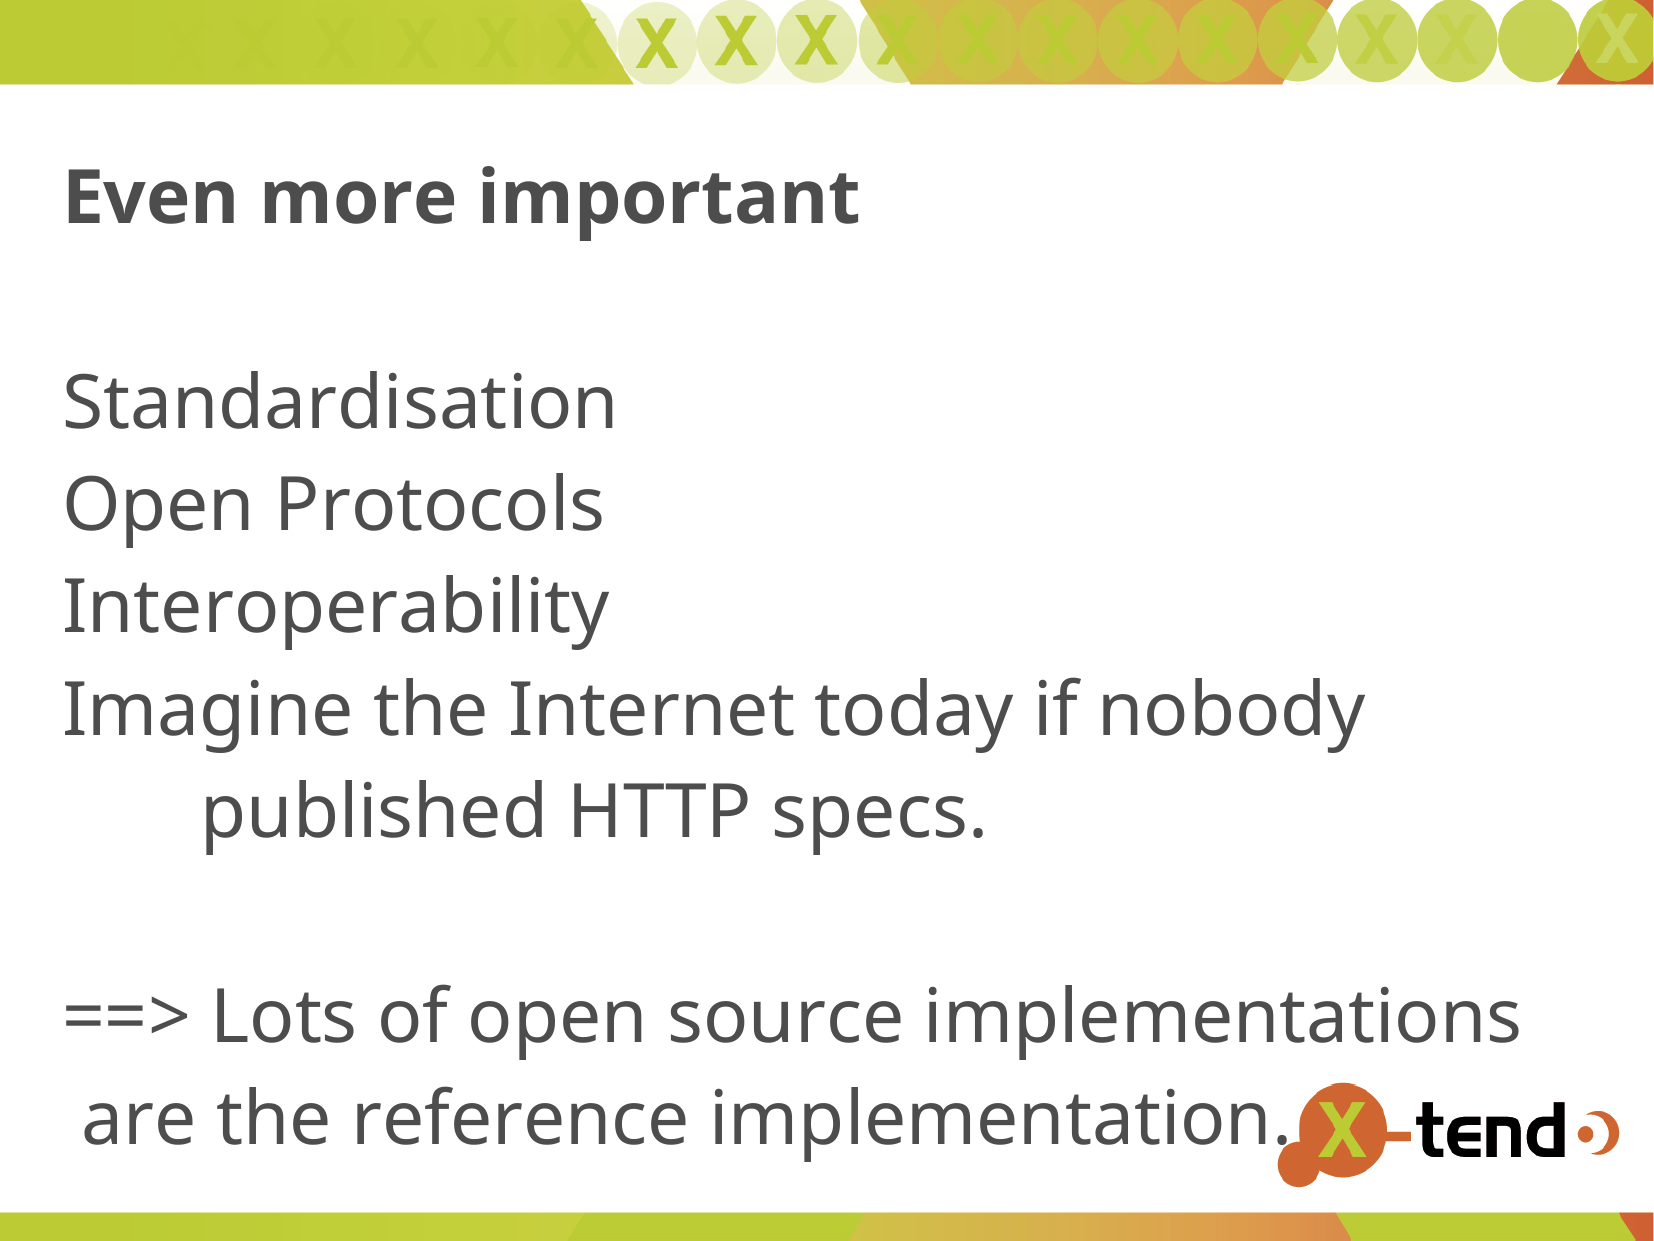

Even more important
Standardisation
Open Protocols
Interoperability
Imagine the Internet today if nobody
	published HTTP specs.
==> Lots of open source implementations
 are the reference implementation.
#